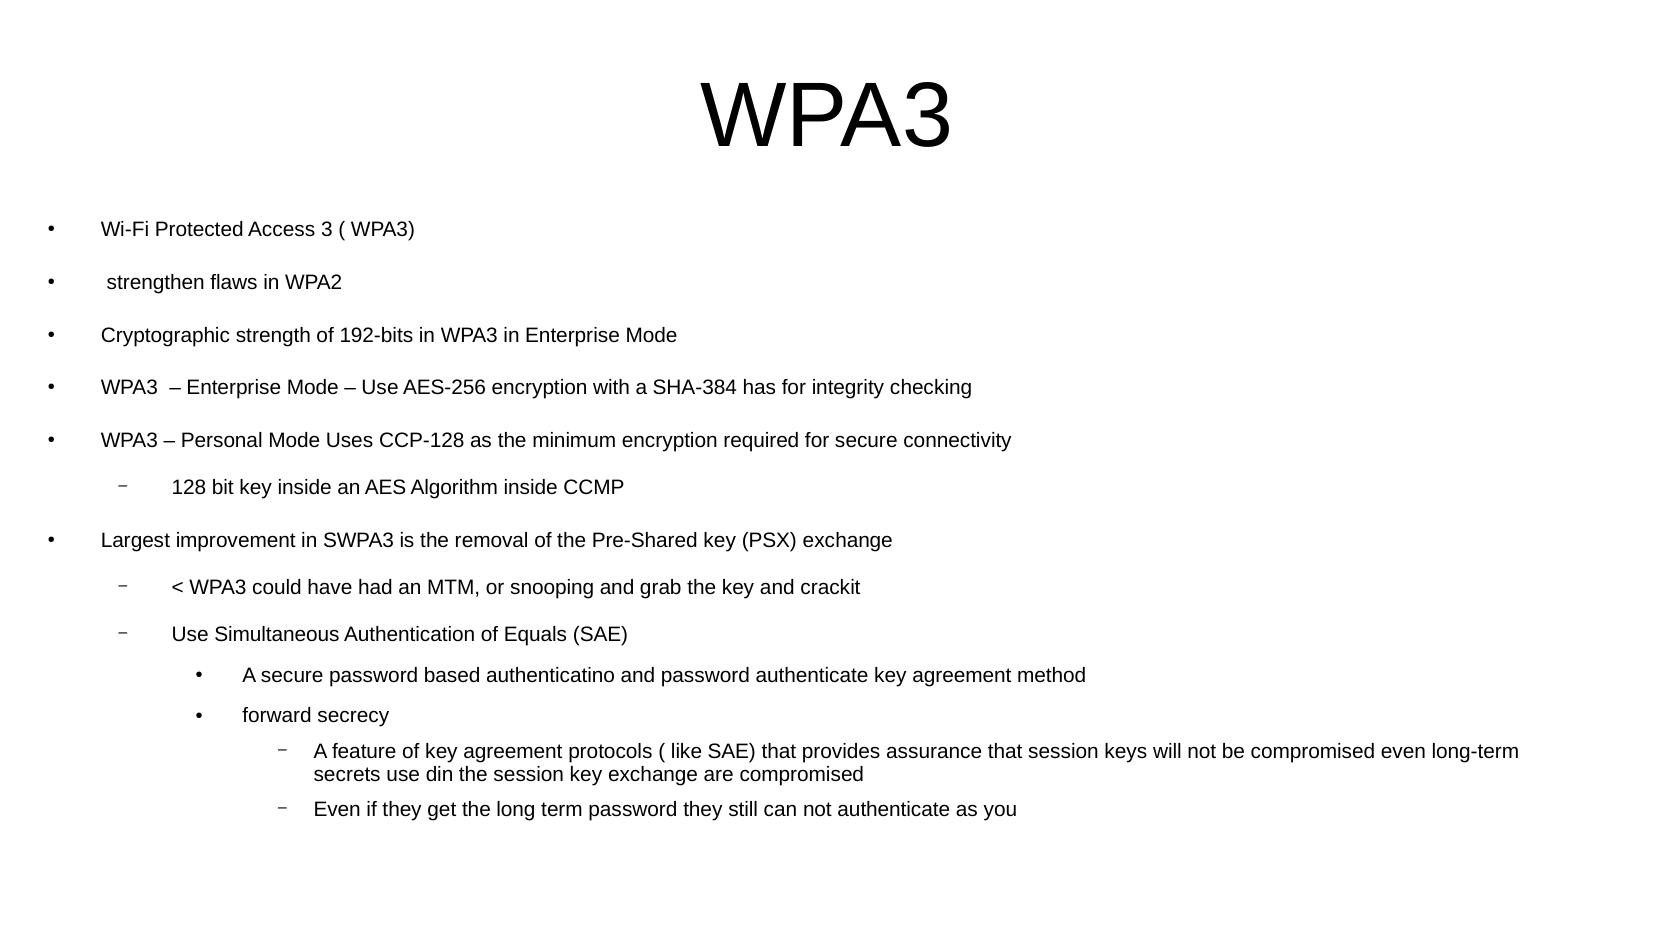

# WPA3
Wi-Fi Protected Access 3 ( WPA3)
 strengthen flaws in WPA2
Cryptographic strength of 192-bits in WPA3 in Enterprise Mode
WPA3 – Enterprise Mode – Use AES-256 encryption with a SHA-384 has for integrity checking
WPA3 – Personal Mode Uses CCP-128 as the minimum encryption required for secure connectivity
128 bit key inside an AES Algorithm inside CCMP
Largest improvement in SWPA3 is the removal of the Pre-Shared key (PSX) exchange
< WPA3 could have had an MTM, or snooping and grab the key and crackit
Use Simultaneous Authentication of Equals (SAE)
A secure password based authenticatino and password authenticate key agreement method
forward secrecy
A feature of key agreement protocols ( like SAE) that provides assurance that session keys will not be compromised even long-term secrets use din the session key exchange are compromised
Even if they get the long term password they still can not authenticate as you